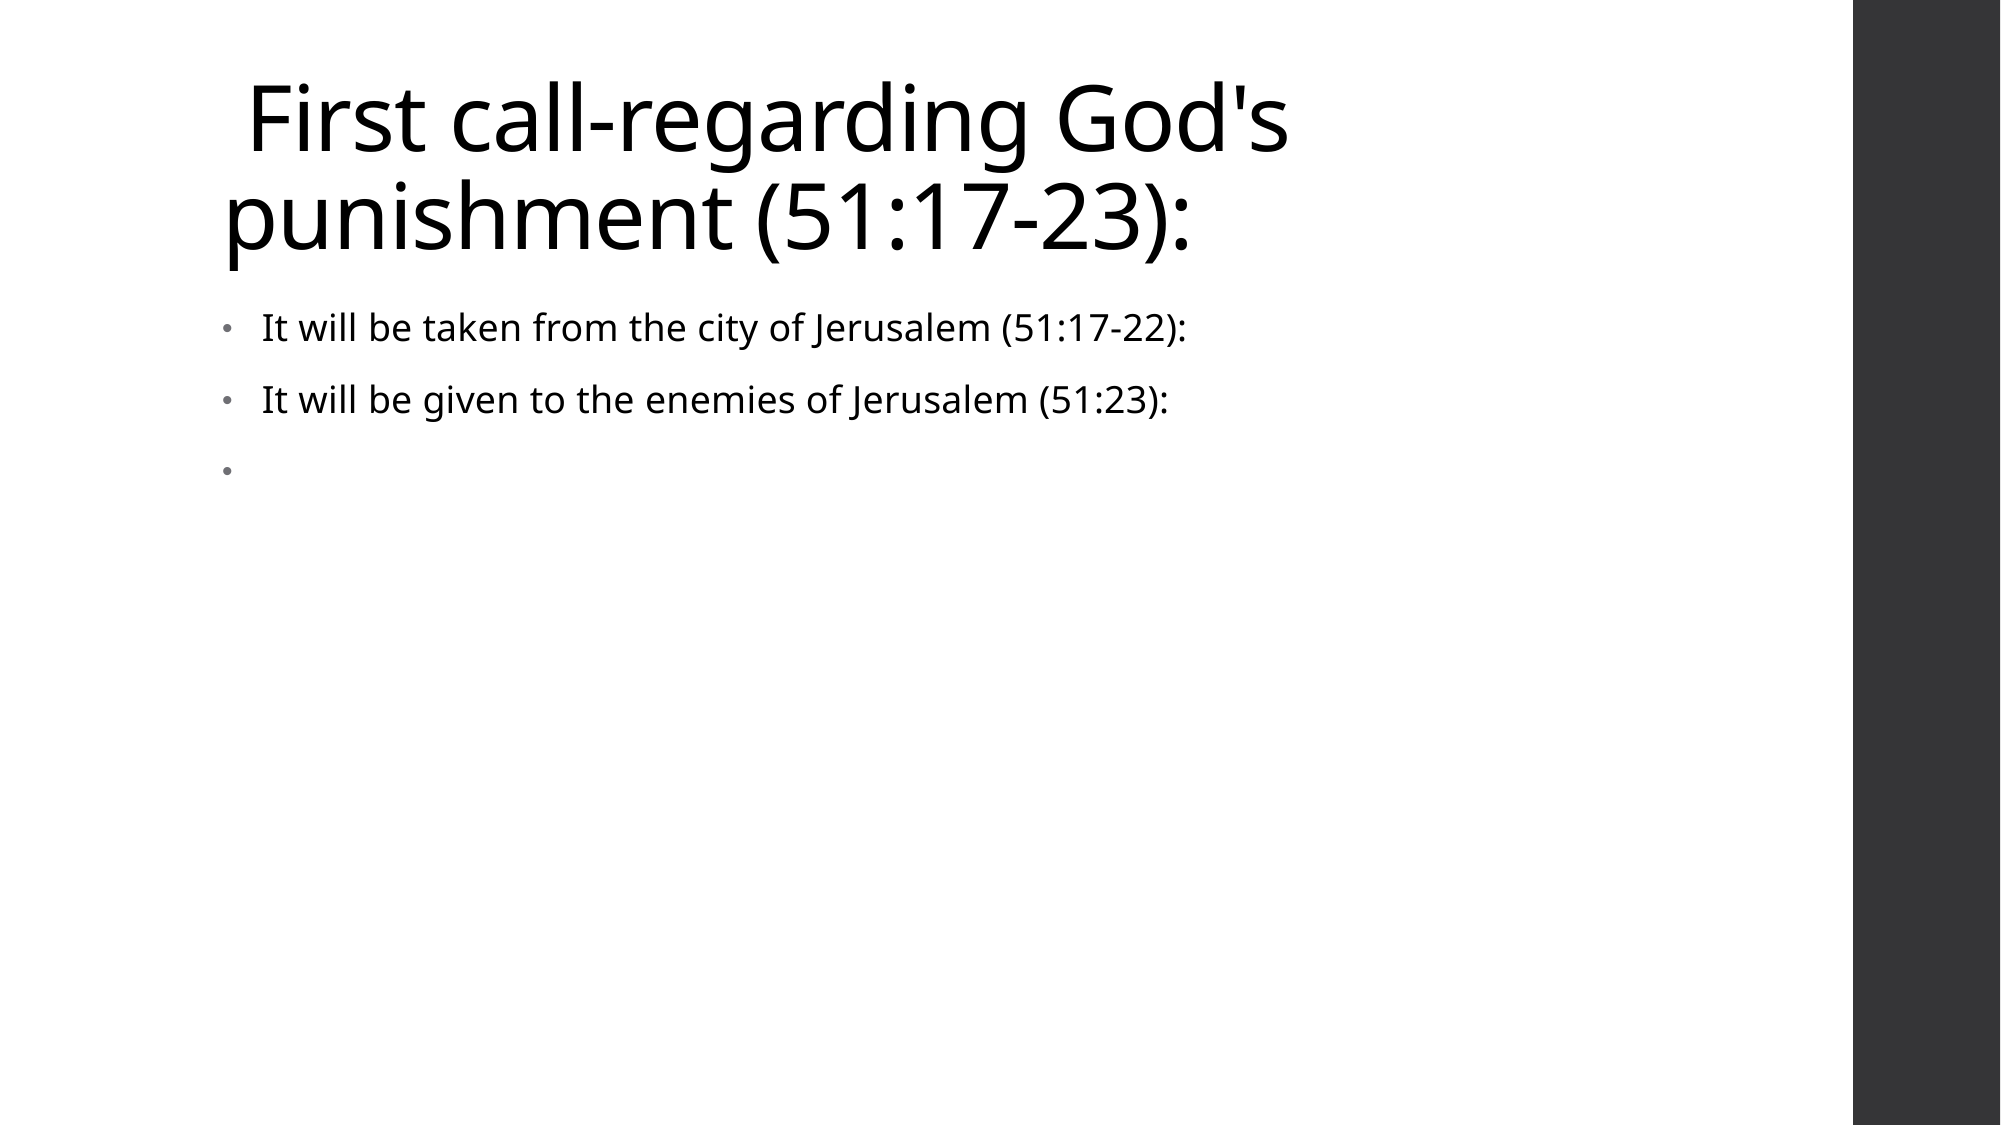

# First call-regarding God's punishment (51:17-23):
 It will be taken from the city of Jerusalem (51:17-22):
 It will be given to the enemies of Jerusalem (51:23):